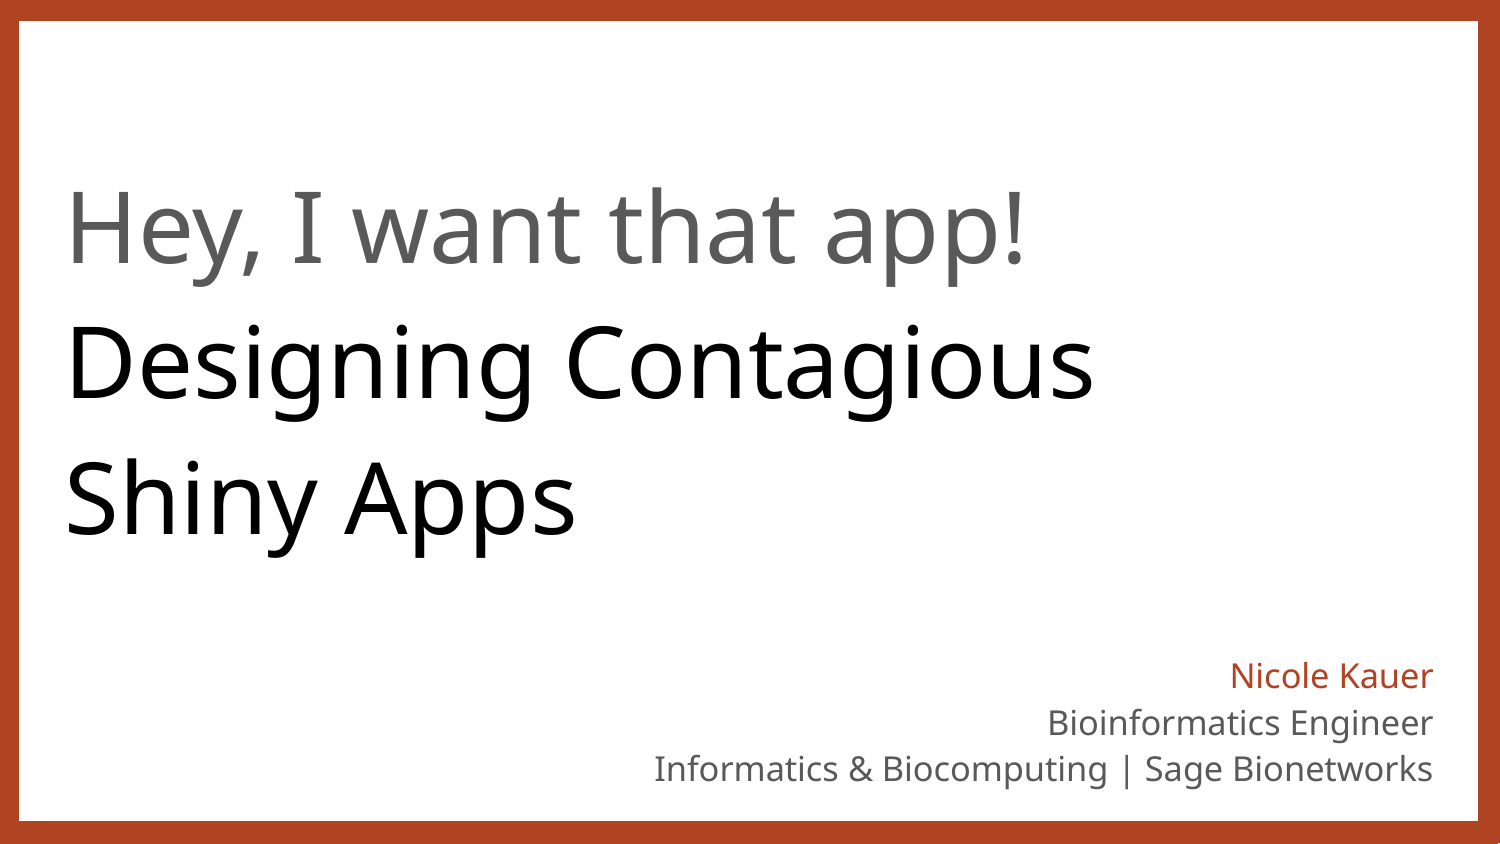

# Hey, I want that app! Designing Contagious Shiny Apps
Nicole Kauer
Bioinformatics Engineer
 Informatics & Biocomputing | Sage Bionetworks